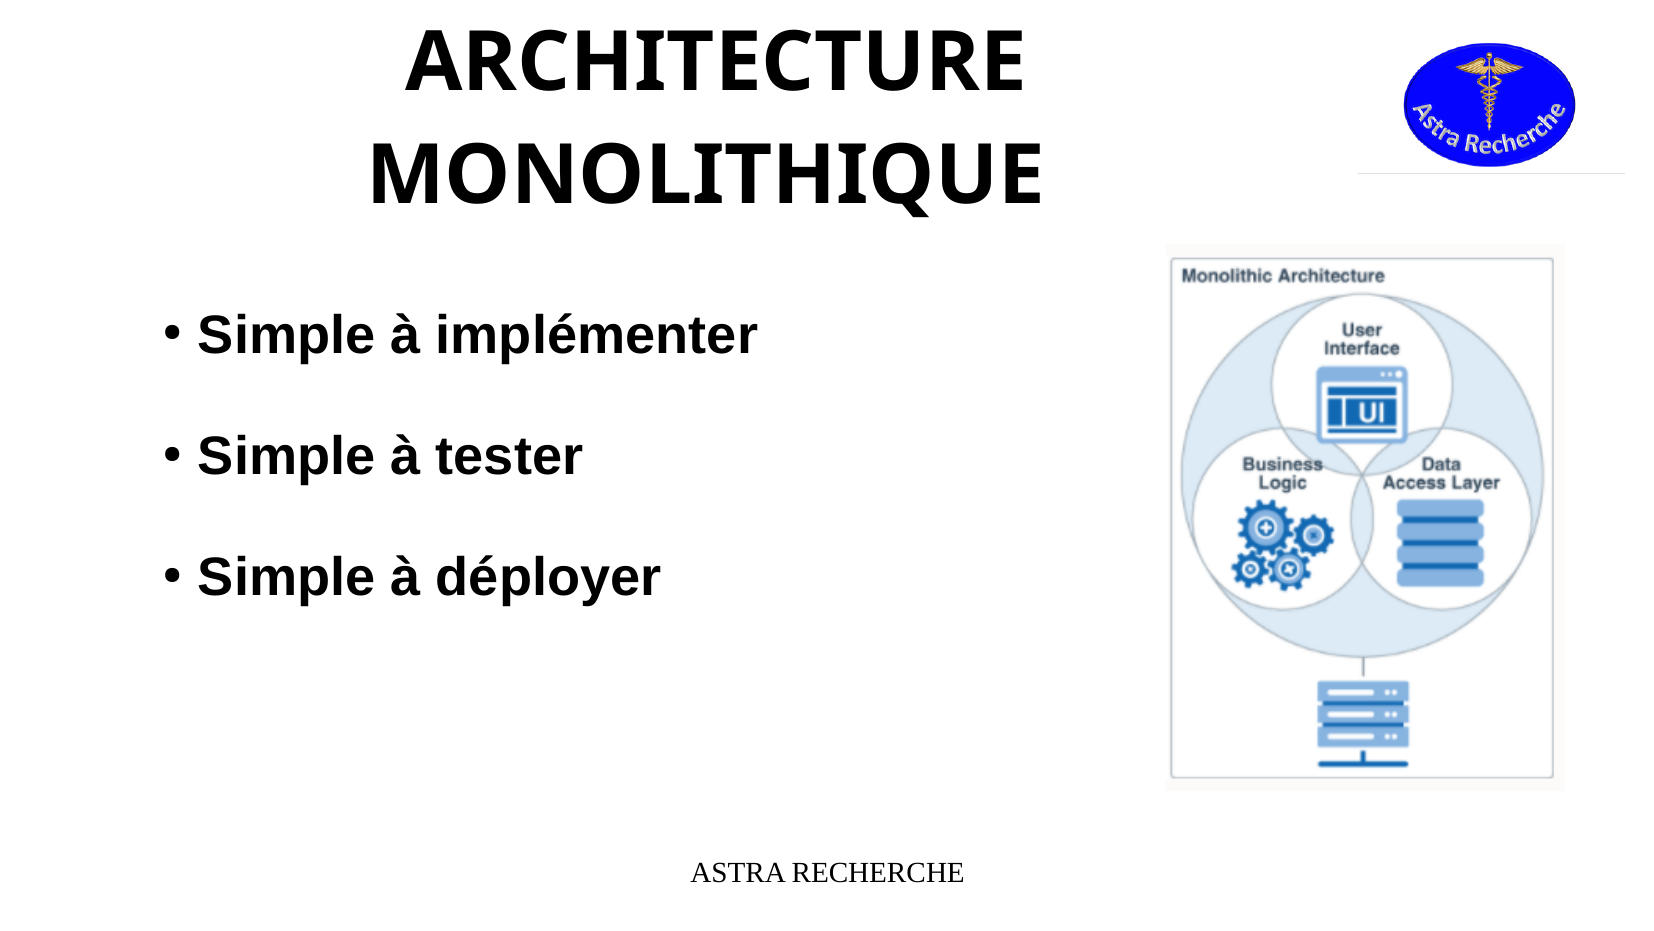

# ARCHITECTURE MONOLITHIQUE
Simple à implémenter
Simple à tester
Simple à déployer